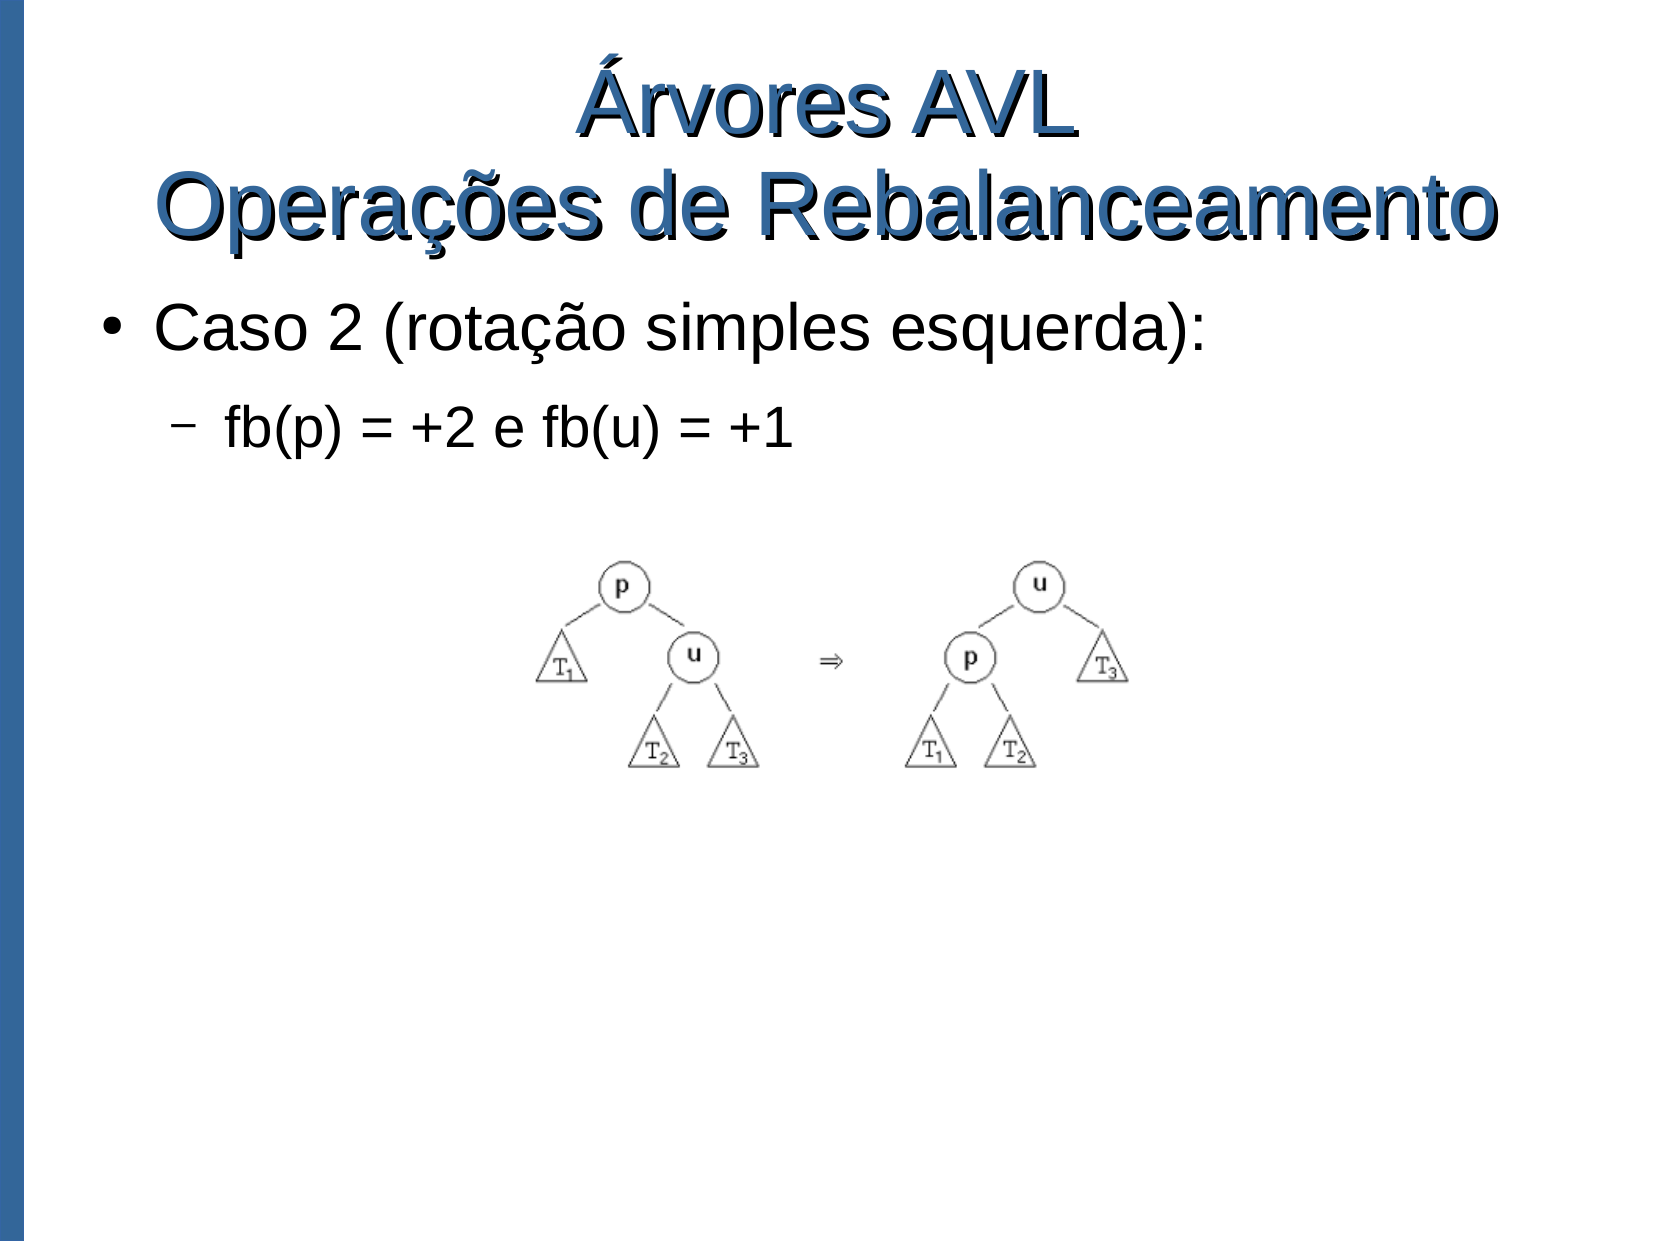

# Árvores AVL Operações de Rebalanceamento
Caso 2 (rotação simples esquerda):
fb(p) = +2 e fb(u) = +1